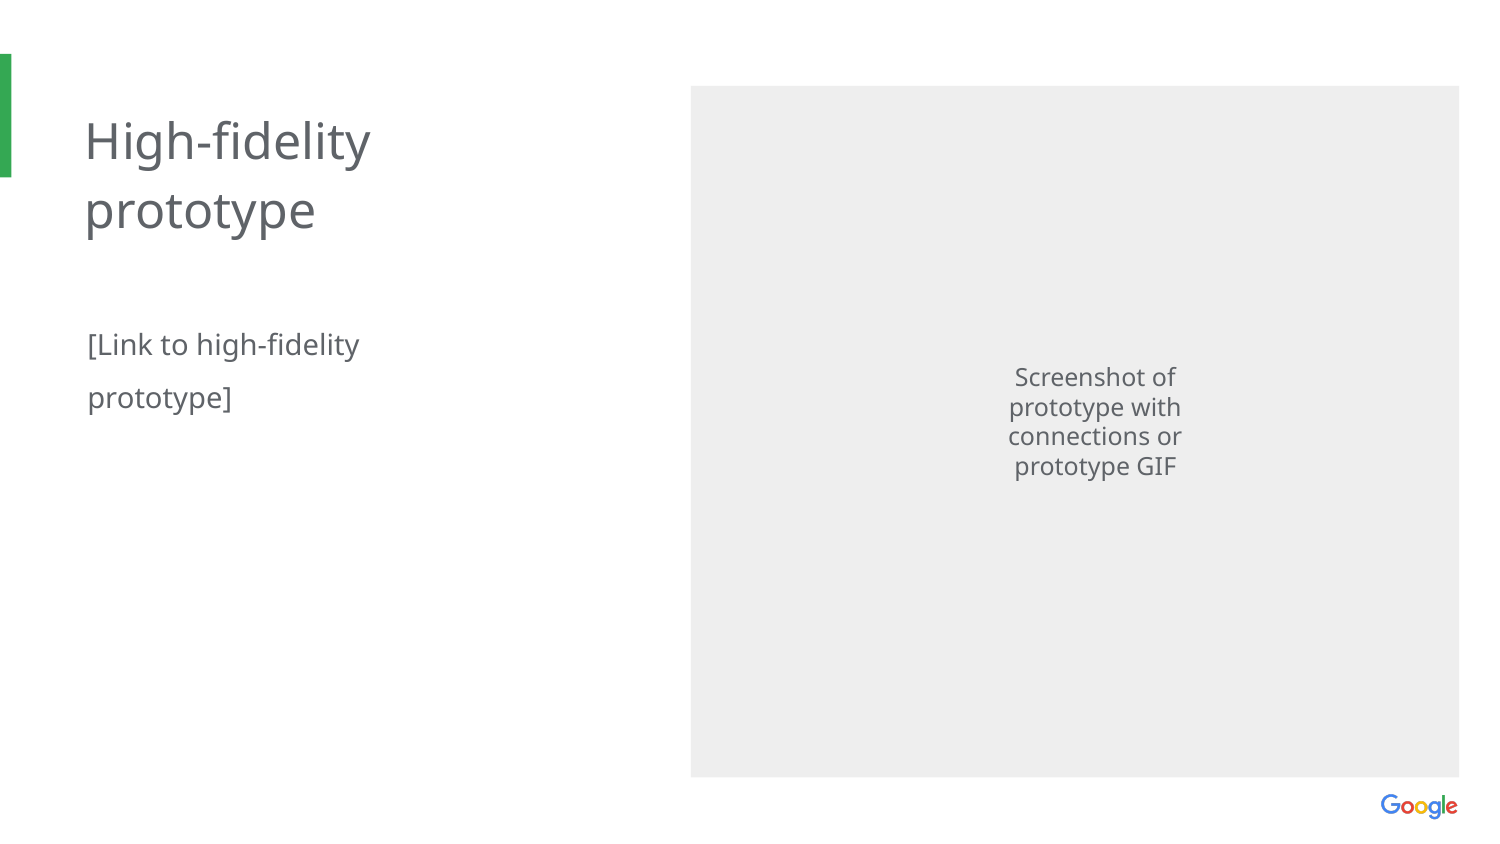

High-fidelity
prototype
[Link to high-fidelity prototype]
Screenshot of prototype with connections or prototype GIF